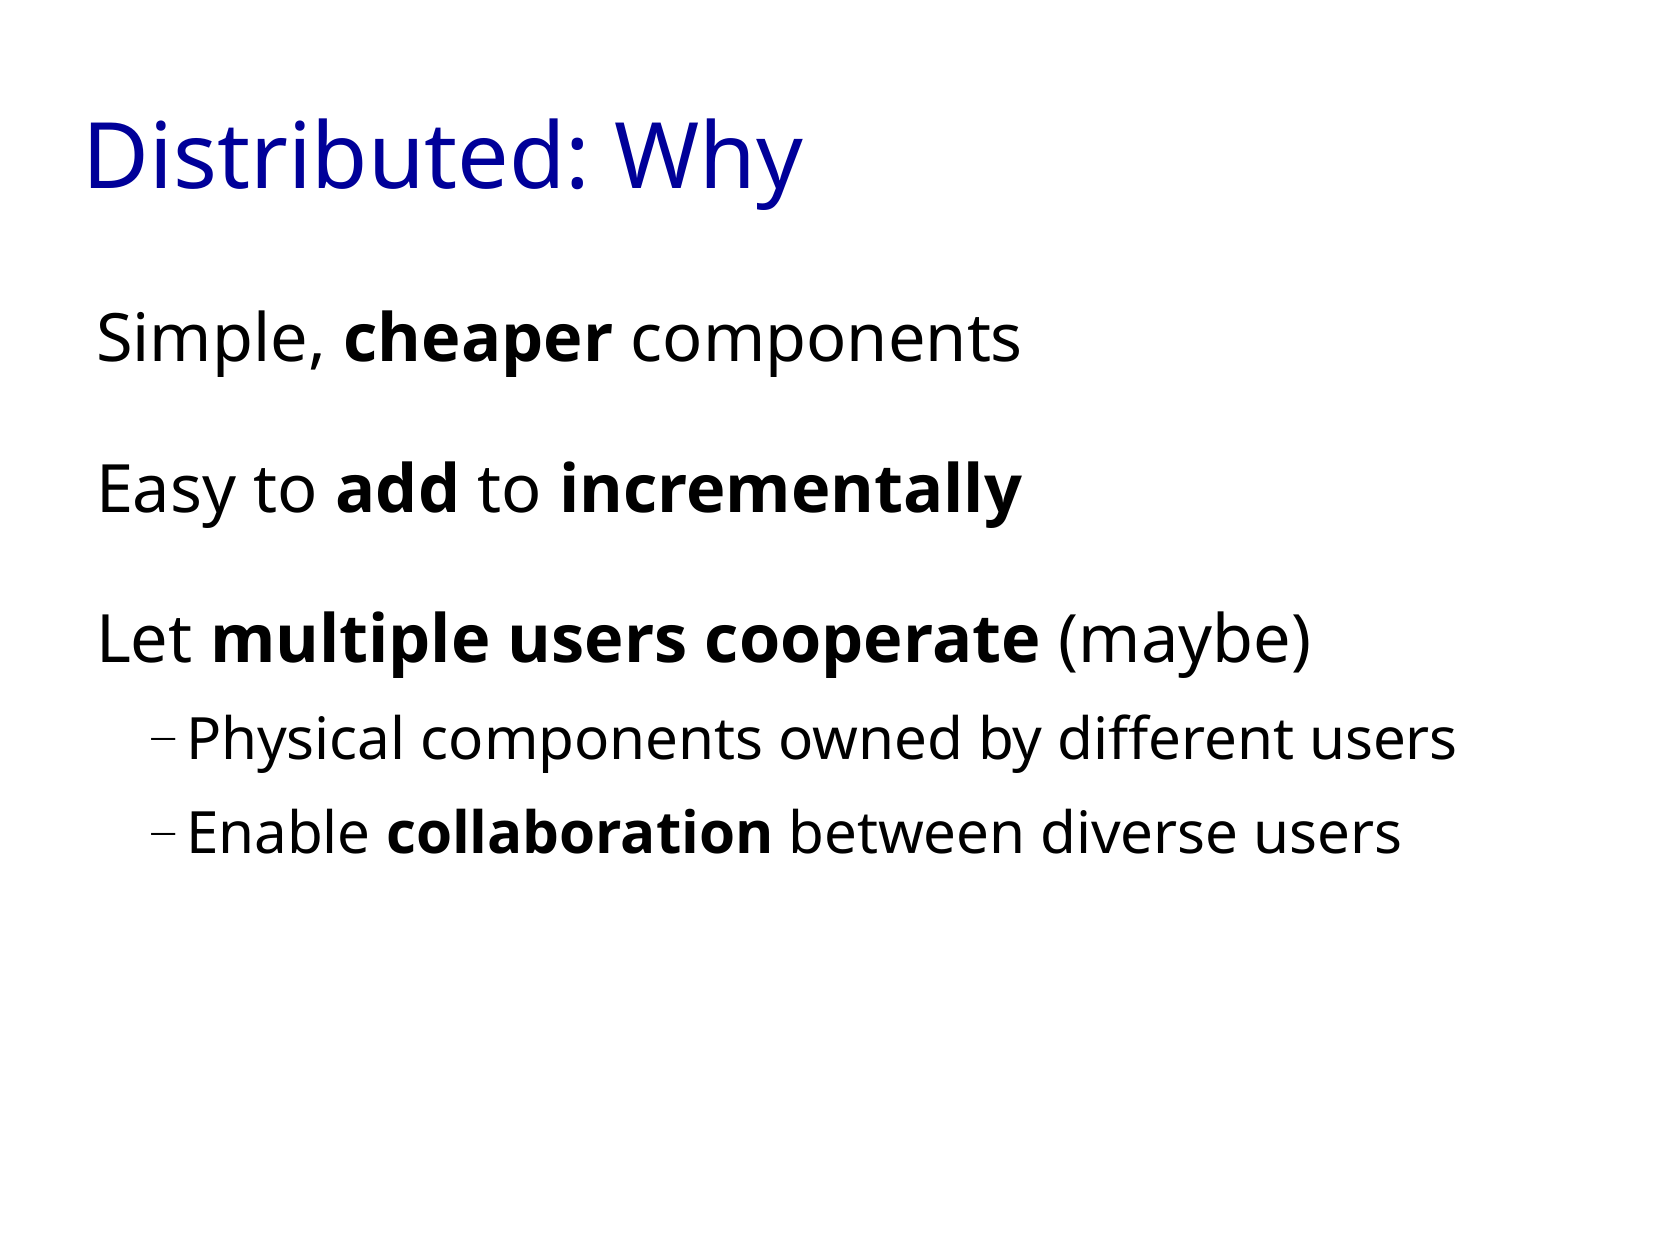

# Distributed: Why
Simple, cheaper components
Easy to add to incrementally
Let multiple users cooperate (maybe)
Physical components owned by different users
Enable collaboration between diverse users